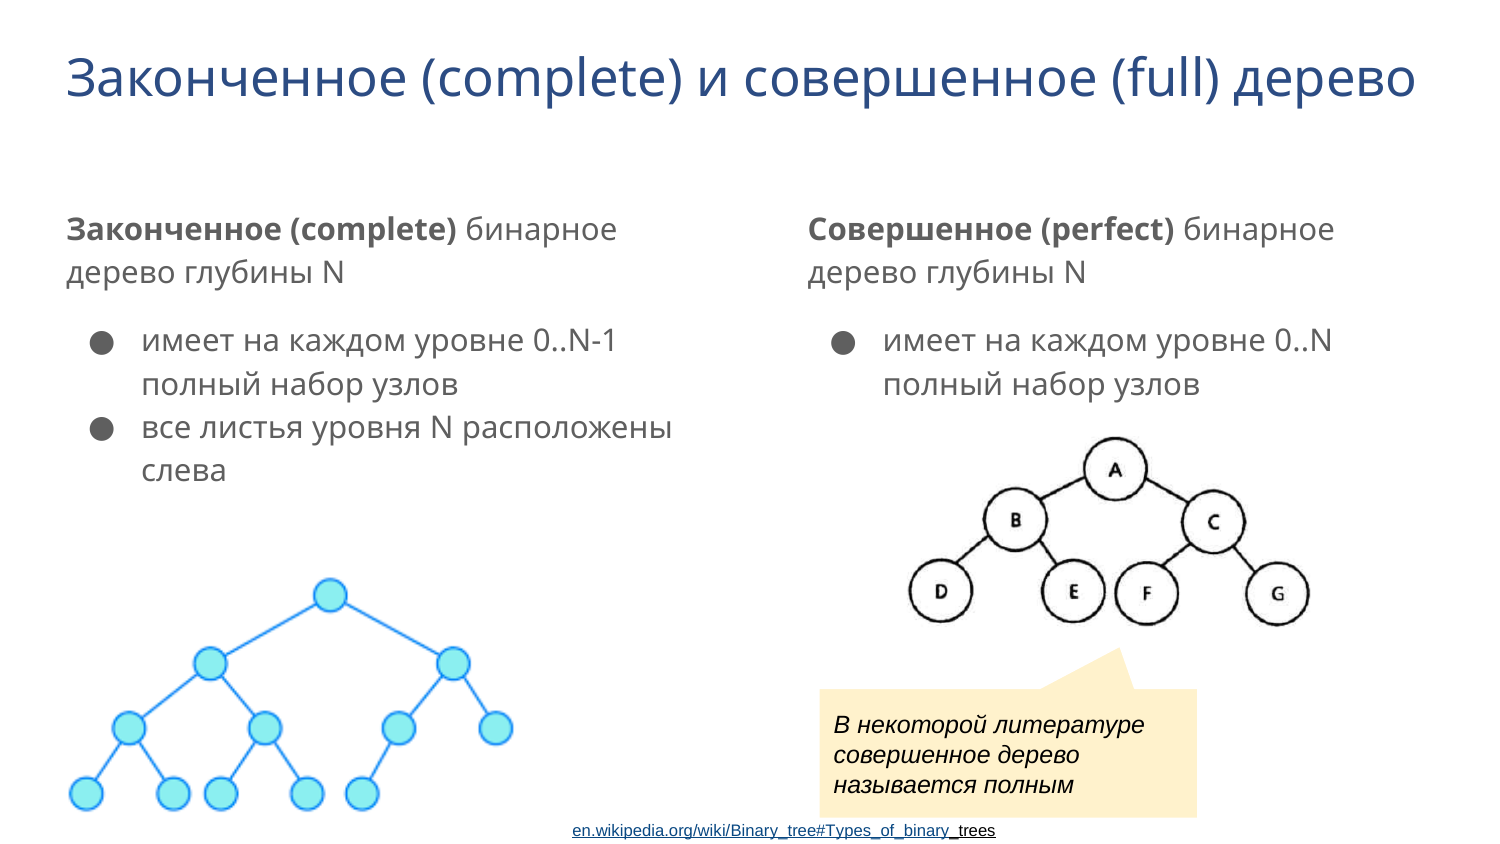

# Законченное (complete) и совершенное (full) дерево
Законченное (complete) бинарное дерево глубины N
имеет на каждом уровне 0..N-1 полный набор узлов
все листья уровня N расположены слева
Совершенное (perfect) бинарное дерево глубины N
имеет на каждом уровне 0..N полный набор узлов
В некоторой литературе совершенное дерево называется полным
en.wikipedia.org/wiki/Binary_tree#Types_of_binary_trees